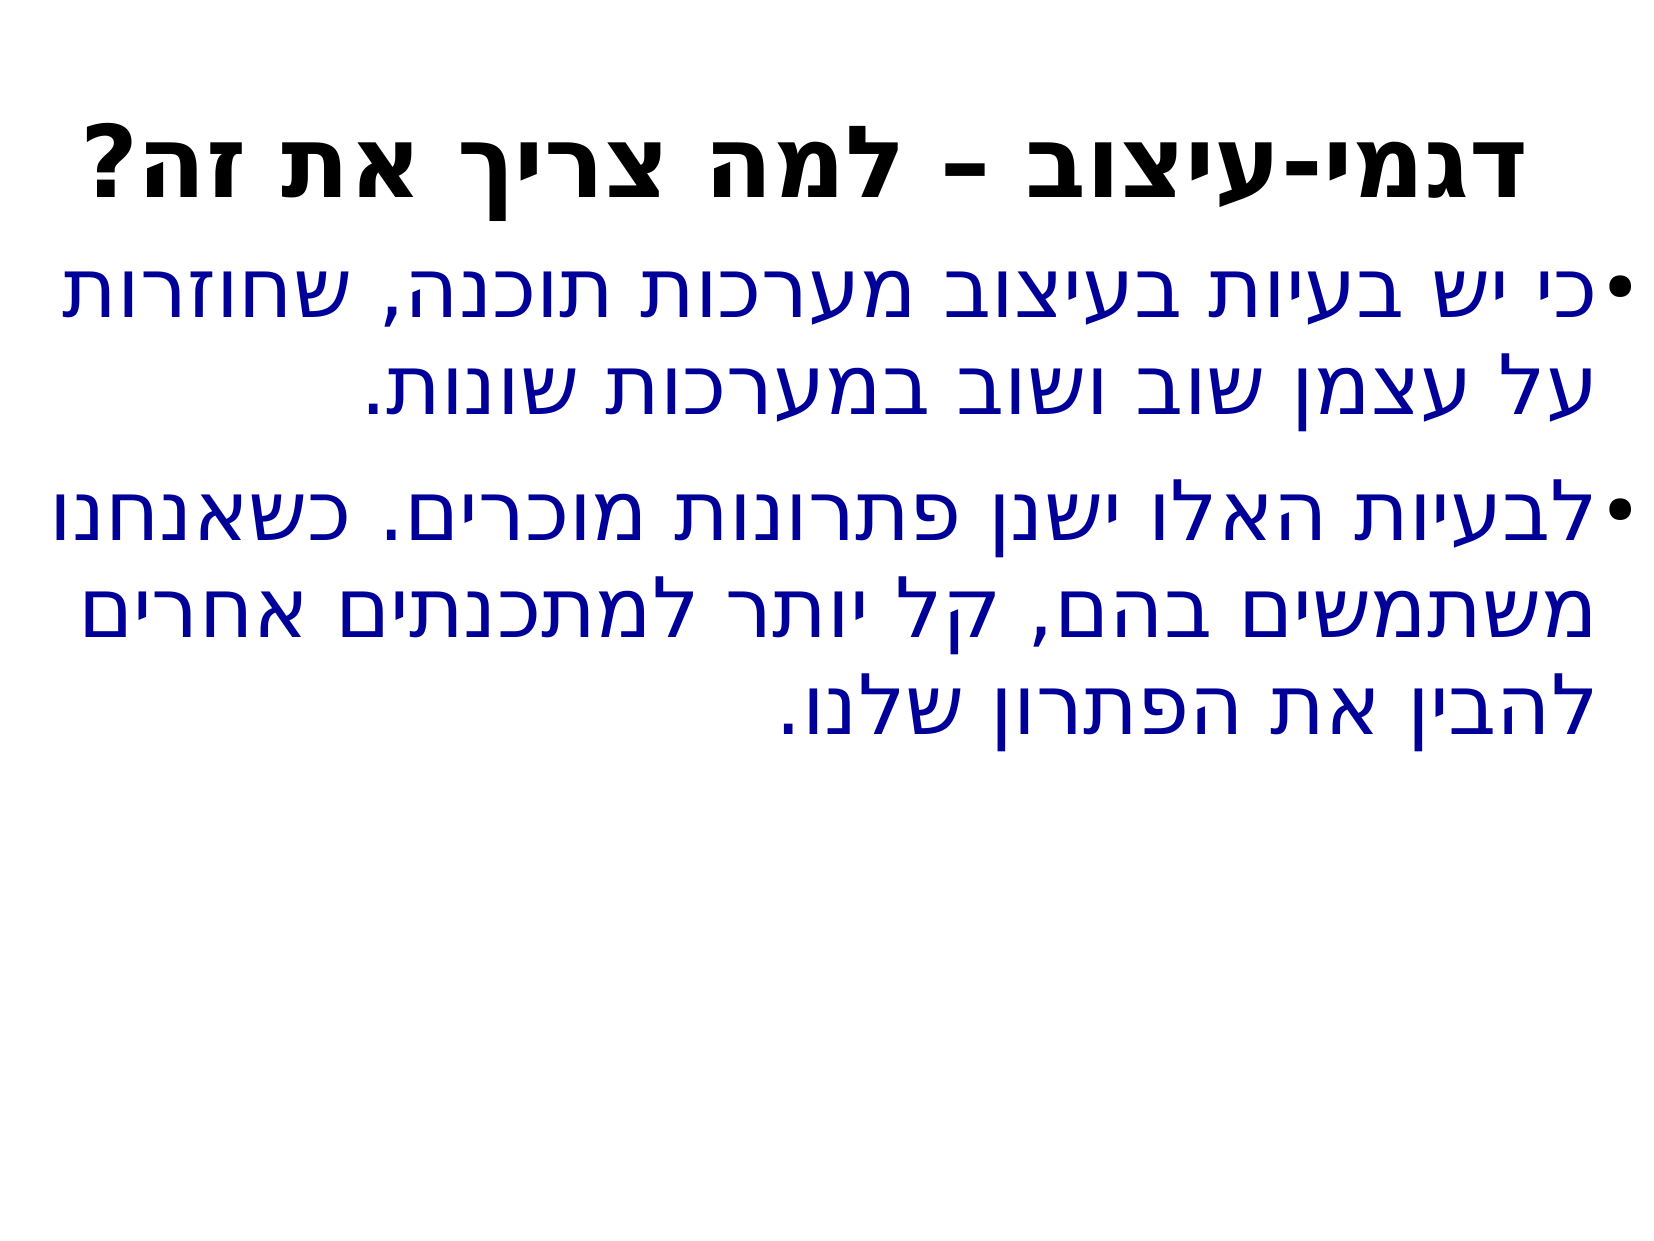

דגמי-עיצוב – למה צריך את זה?
# כי יש בעיות בעיצוב מערכות תוכנה, שחוזרות על עצמן שוב ושוב במערכות שונות.
לבעיות האלו ישנן פתרונות מוכרים. כשאנחנו משתמשים בהם, קל יותר למתכנתים אחרים להבין את הפתרון שלנו.